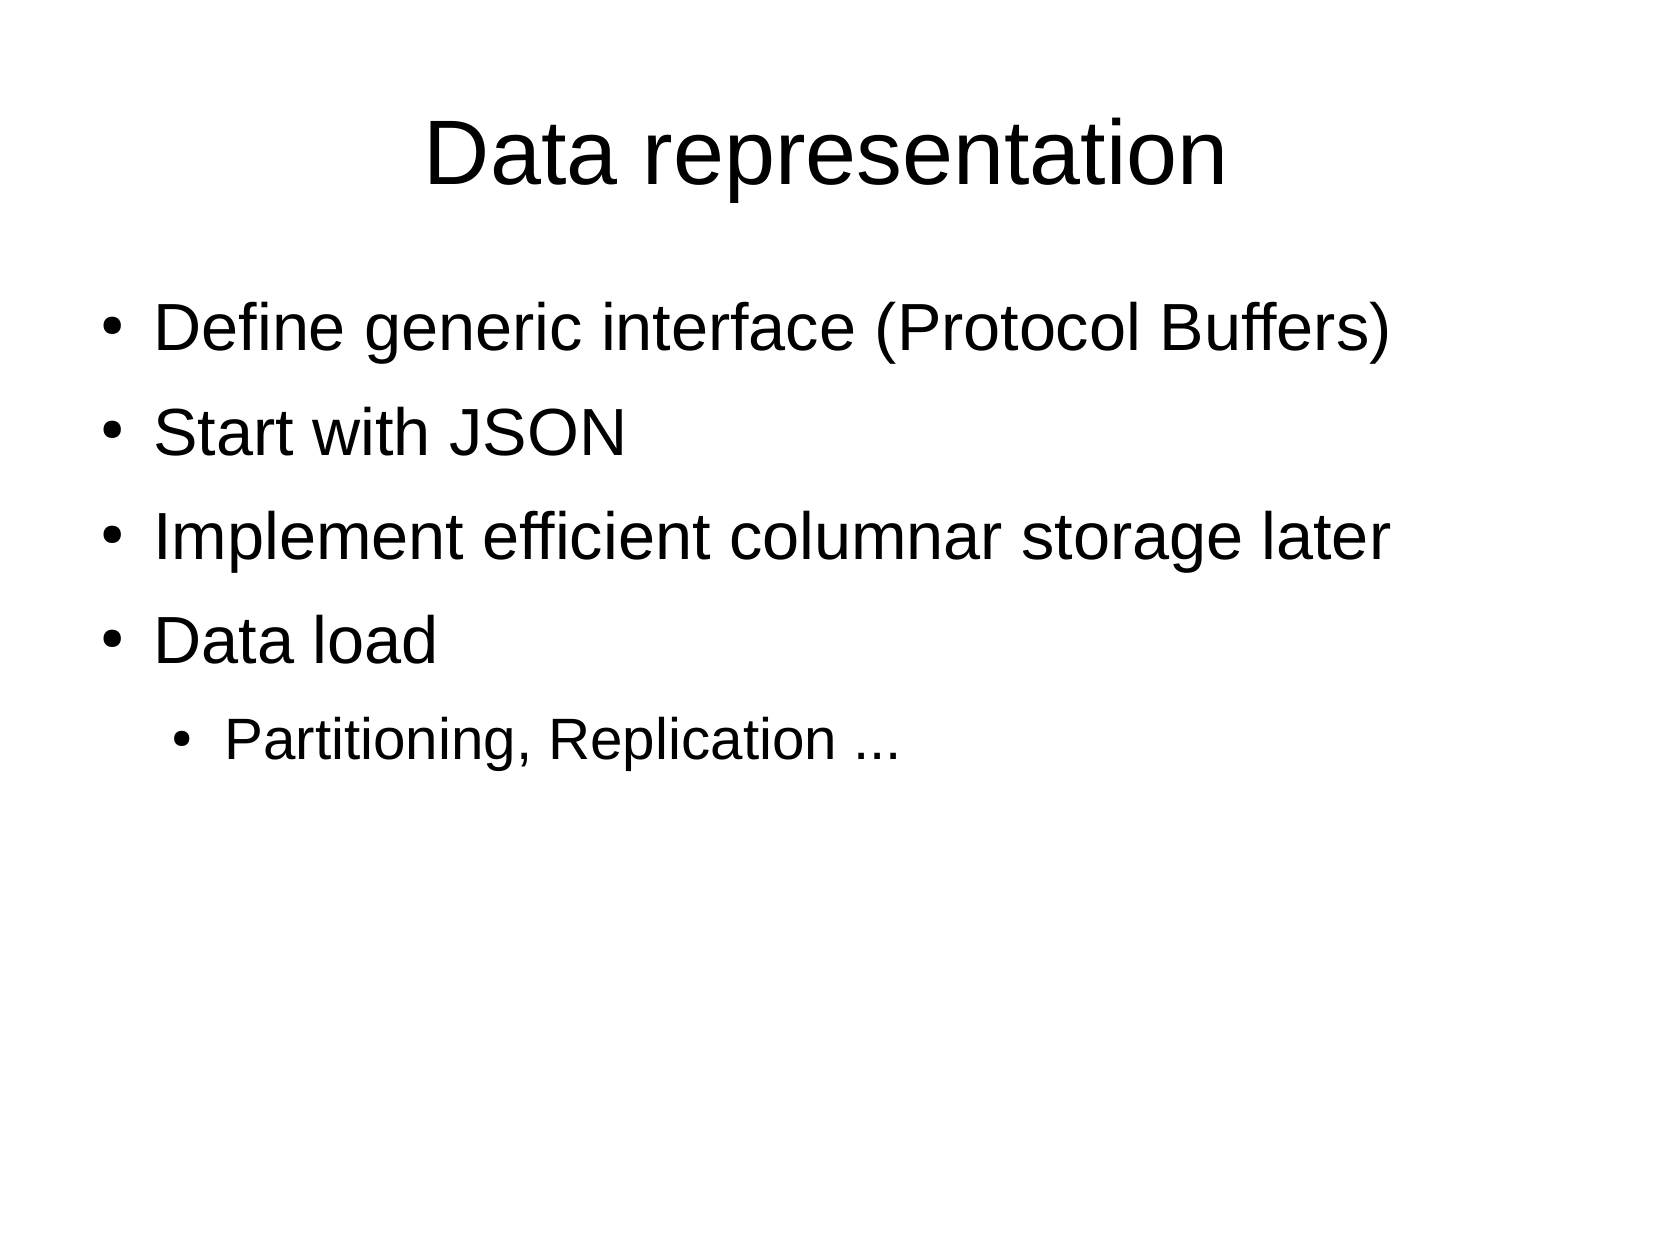

# Data representation
Define generic interface (Protocol Buffers)
Start with JSON
Implement efficient columnar storage later
Data load
Partitioning, Replication ...